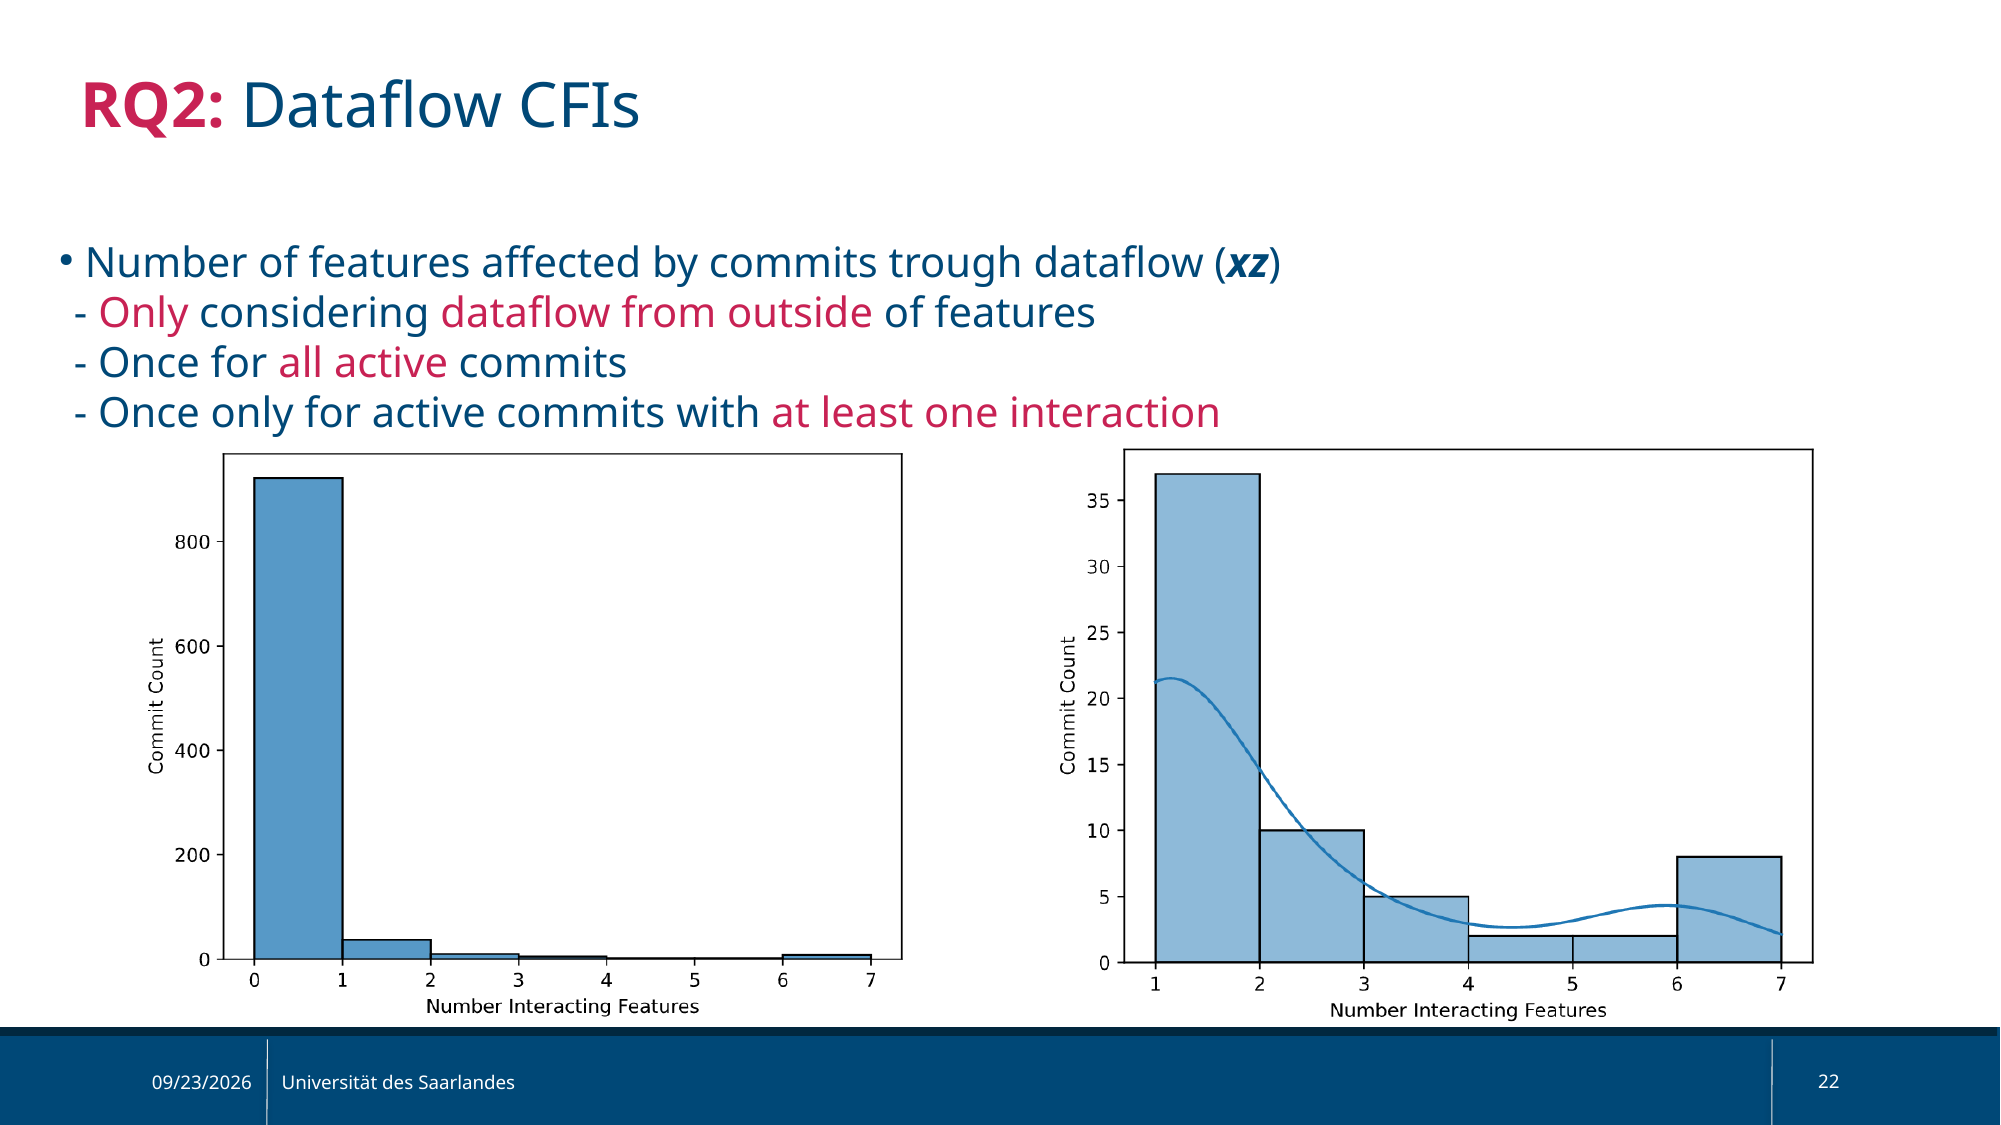

RQ2: Dataflow CFIs
# Number of features affected by commits trough dataflow (xz)
- Only considering dataflow from outside of features
- Once for all active commits
- Once only for active commits with at least one interaction
Universität des Saarlandes